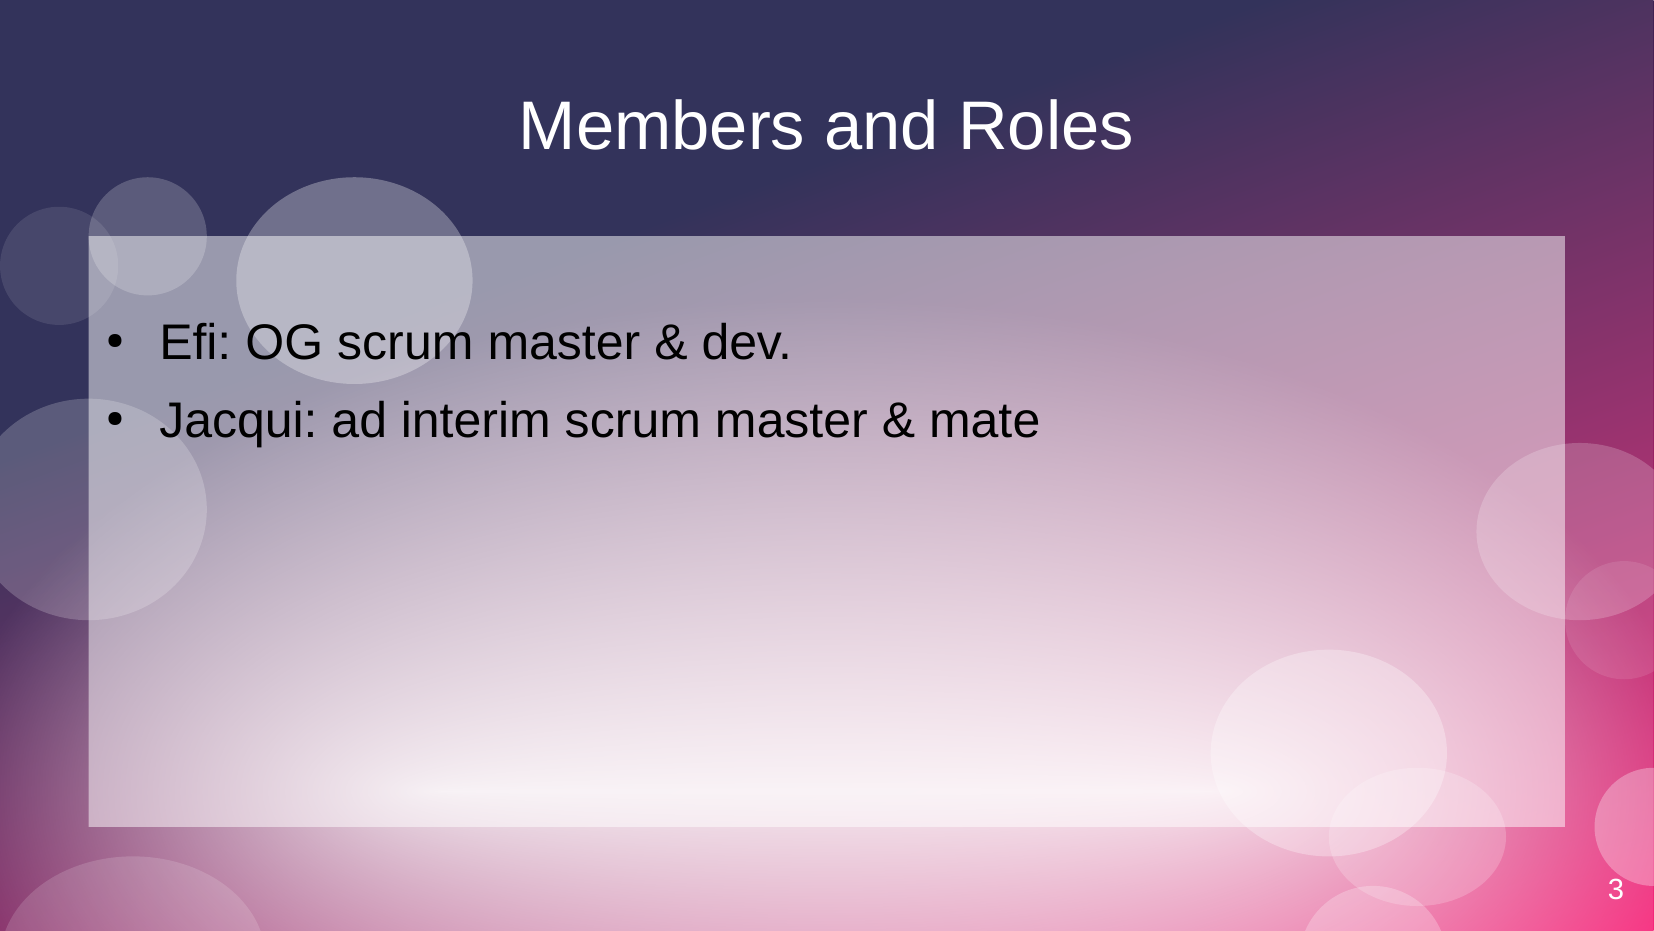

# Members and Roles
Efi: OG scrum master & dev.
Jacqui: ad interim scrum master & mate